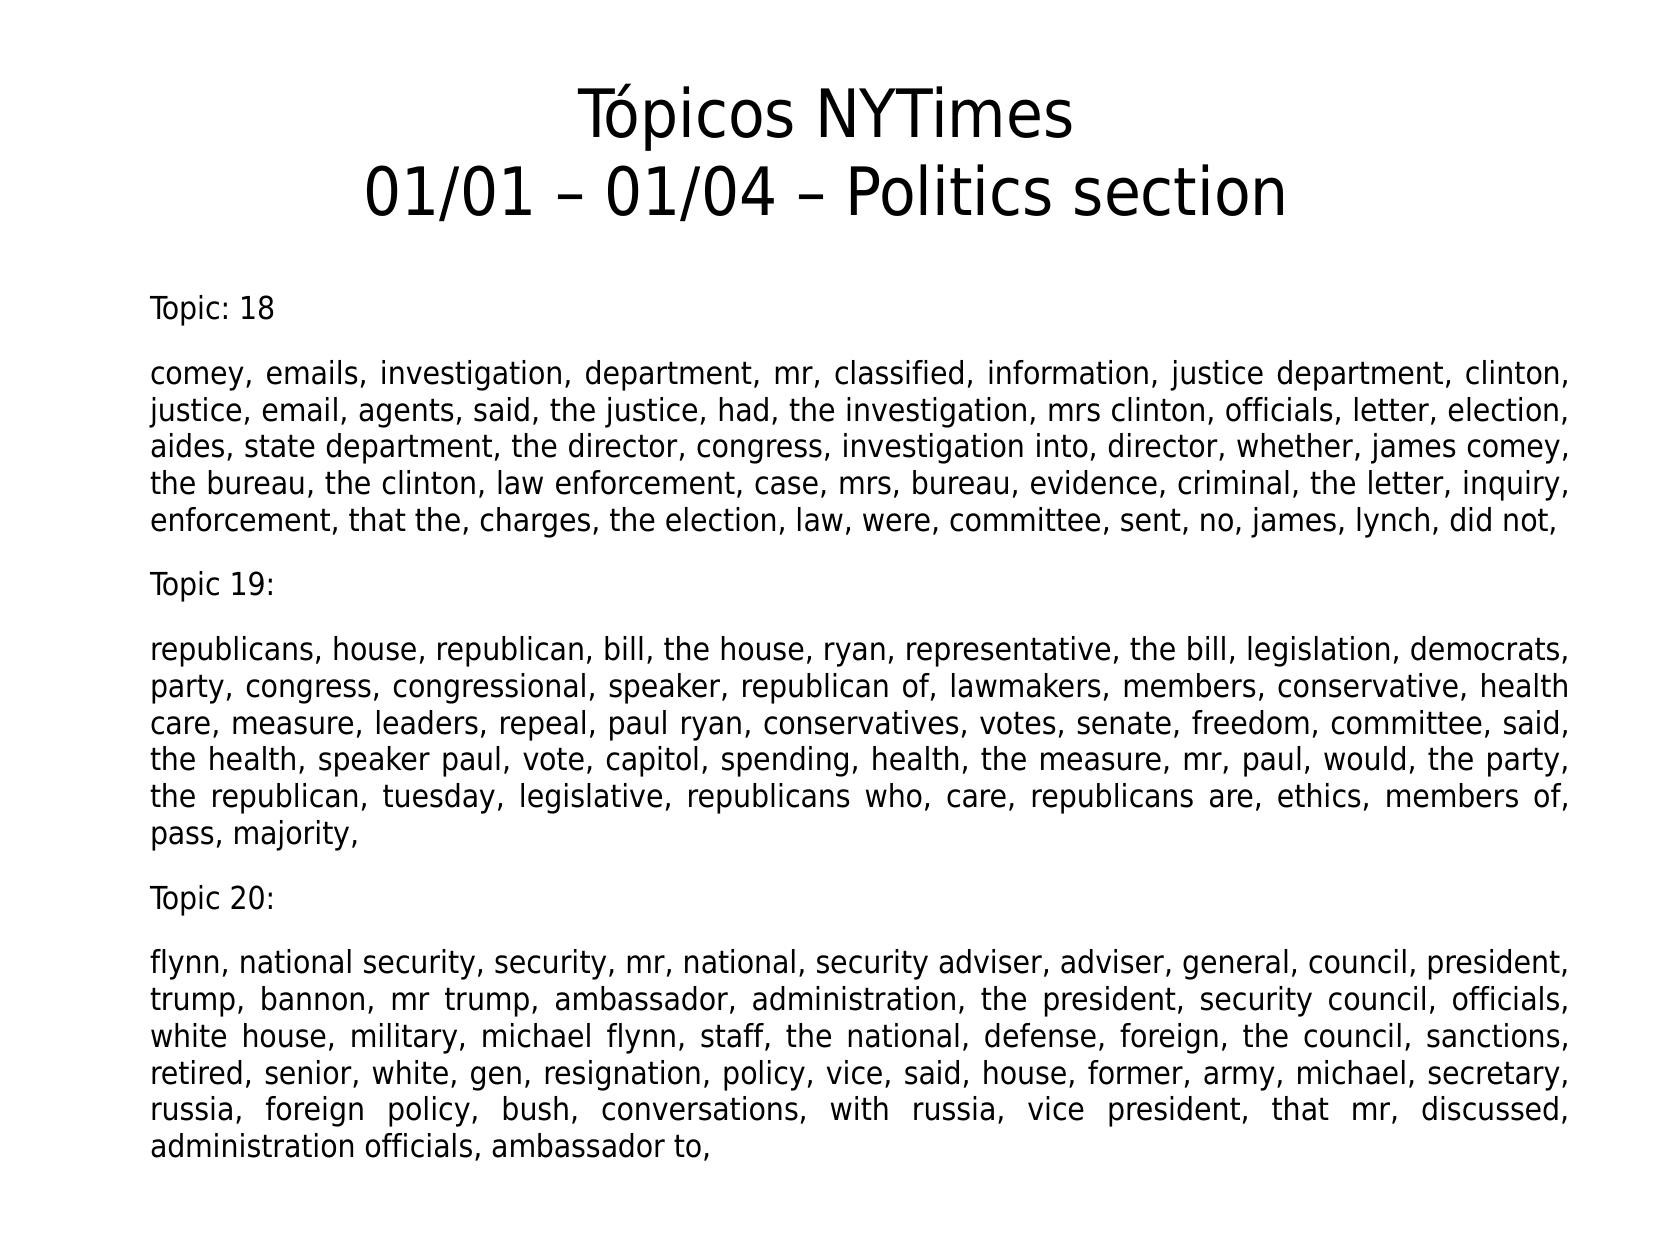

# Tópicos NYTimes 01/01 – 01/04 – Politics section
Topic: 18
comey, emails, investigation, department, mr, classified, information, justice department, clinton, justice, email, agents, said, the justice, had, the investigation, mrs clinton, officials, letter, election, aides, state department, the director, congress, investigation into, director, whether, james comey, the bureau, the clinton, law enforcement, case, mrs, bureau, evidence, criminal, the letter, inquiry, enforcement, that the, charges, the election, law, were, committee, sent, no, james, lynch, did not,
Topic 19:
republicans, house, republican, bill, the house, ryan, representative, the bill, legislation, democrats, party, congress, congressional, speaker, republican of, lawmakers, members, conservative, health care, measure, leaders, repeal, paul ryan, conservatives, votes, senate, freedom, committee, said, the health, speaker paul, vote, capitol, spending, health, the measure, mr, paul, would, the party, the republican, tuesday, legislative, republicans who, care, republicans are, ethics, members of, pass, majority,
Topic 20:
flynn, national security, security, mr, national, security adviser, adviser, general, council, president, trump, bannon, mr trump, ambassador, administration, the president, security council, officials, white house, military, michael flynn, staff, the national, defense, foreign, the council, sanctions, retired, senior, white, gen, resignation, policy, vice, said, house, former, army, michael, secretary, russia, foreign policy, bush, conversations, with russia, vice president, that mr, discussed, administration officials, ambassador to,